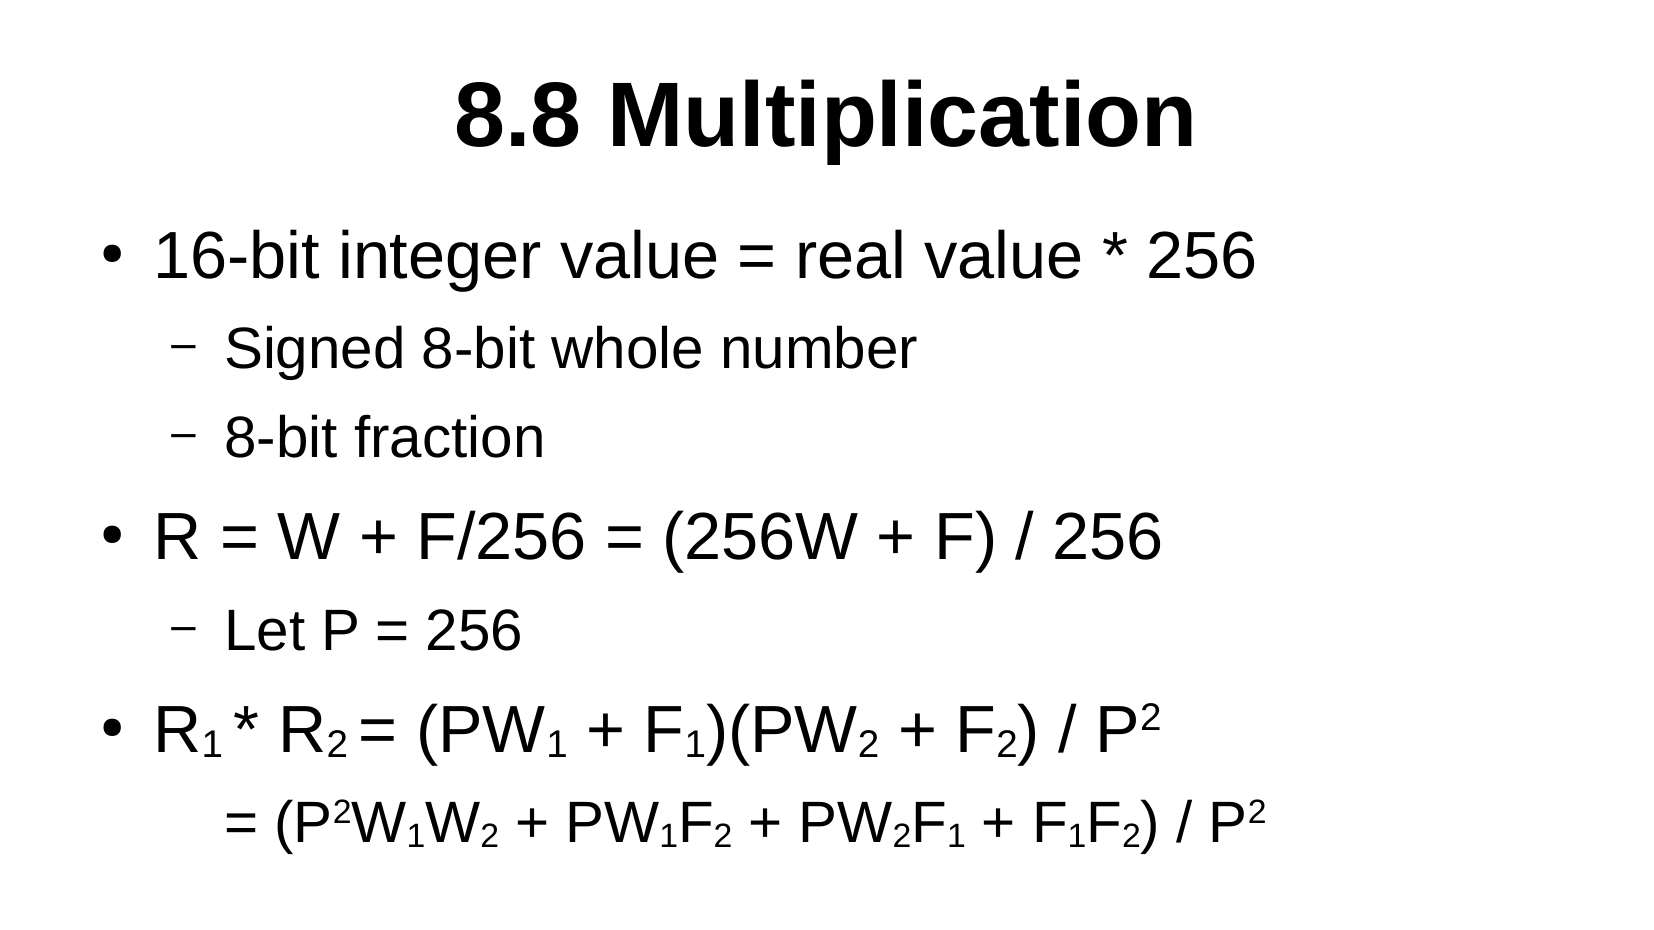

# 8.8 Multiplication
16-bit integer value = real value * 256
Signed 8-bit whole number
8-bit fraction
R = W + F/256 = (256W + F) / 256
Let P = 256
R1 * R2 = (PW1 + F1)(PW2 + F2) / P2
= (P2W1W2 + PW1F2 + PW2F1 + F1F2) / P2